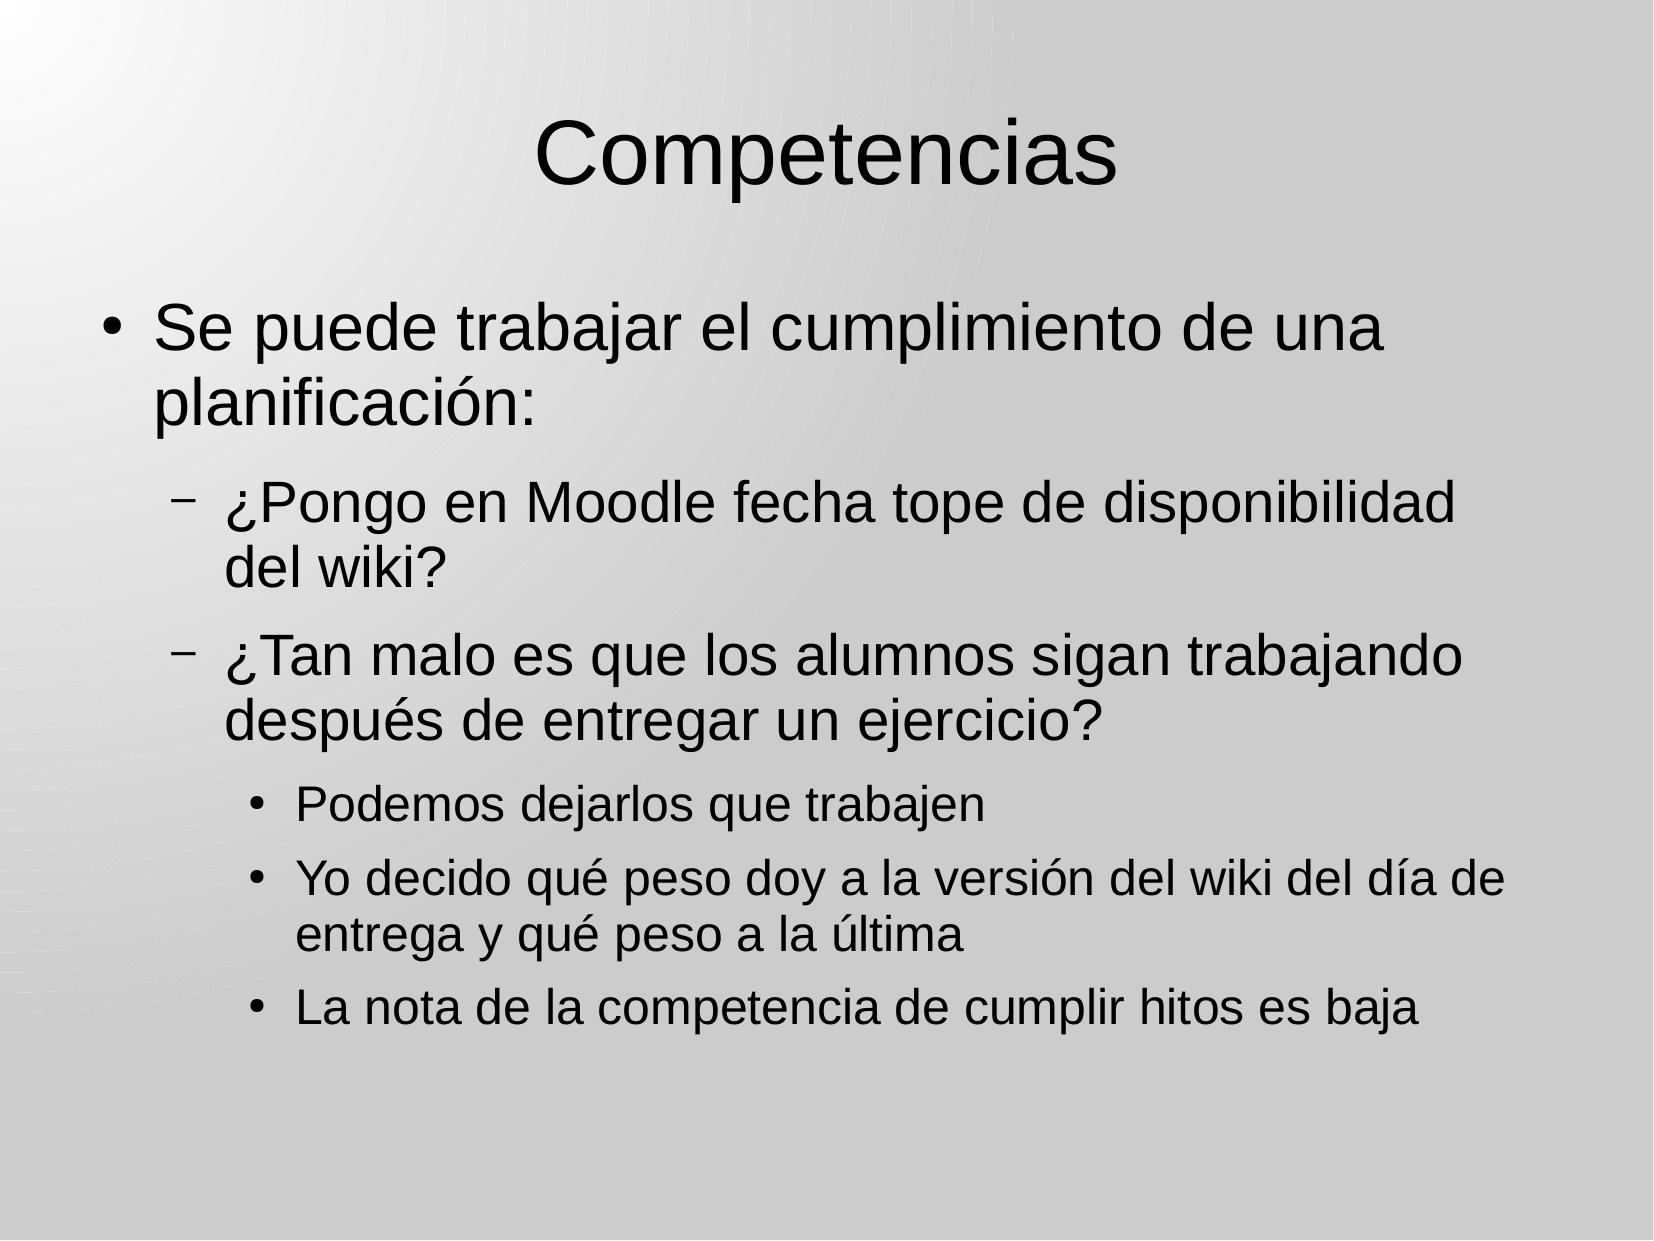

# Competencias
Se puede trabajar el cumplimiento de una planificación:
¿Pongo en Moodle fecha tope de disponibilidad del wiki?
¿Tan malo es que los alumnos sigan trabajando después de entregar un ejercicio?
Podemos dejarlos que trabajen
Yo decido qué peso doy a la versión del wiki del día de entrega y qué peso a la última
La nota de la competencia de cumplir hitos es baja